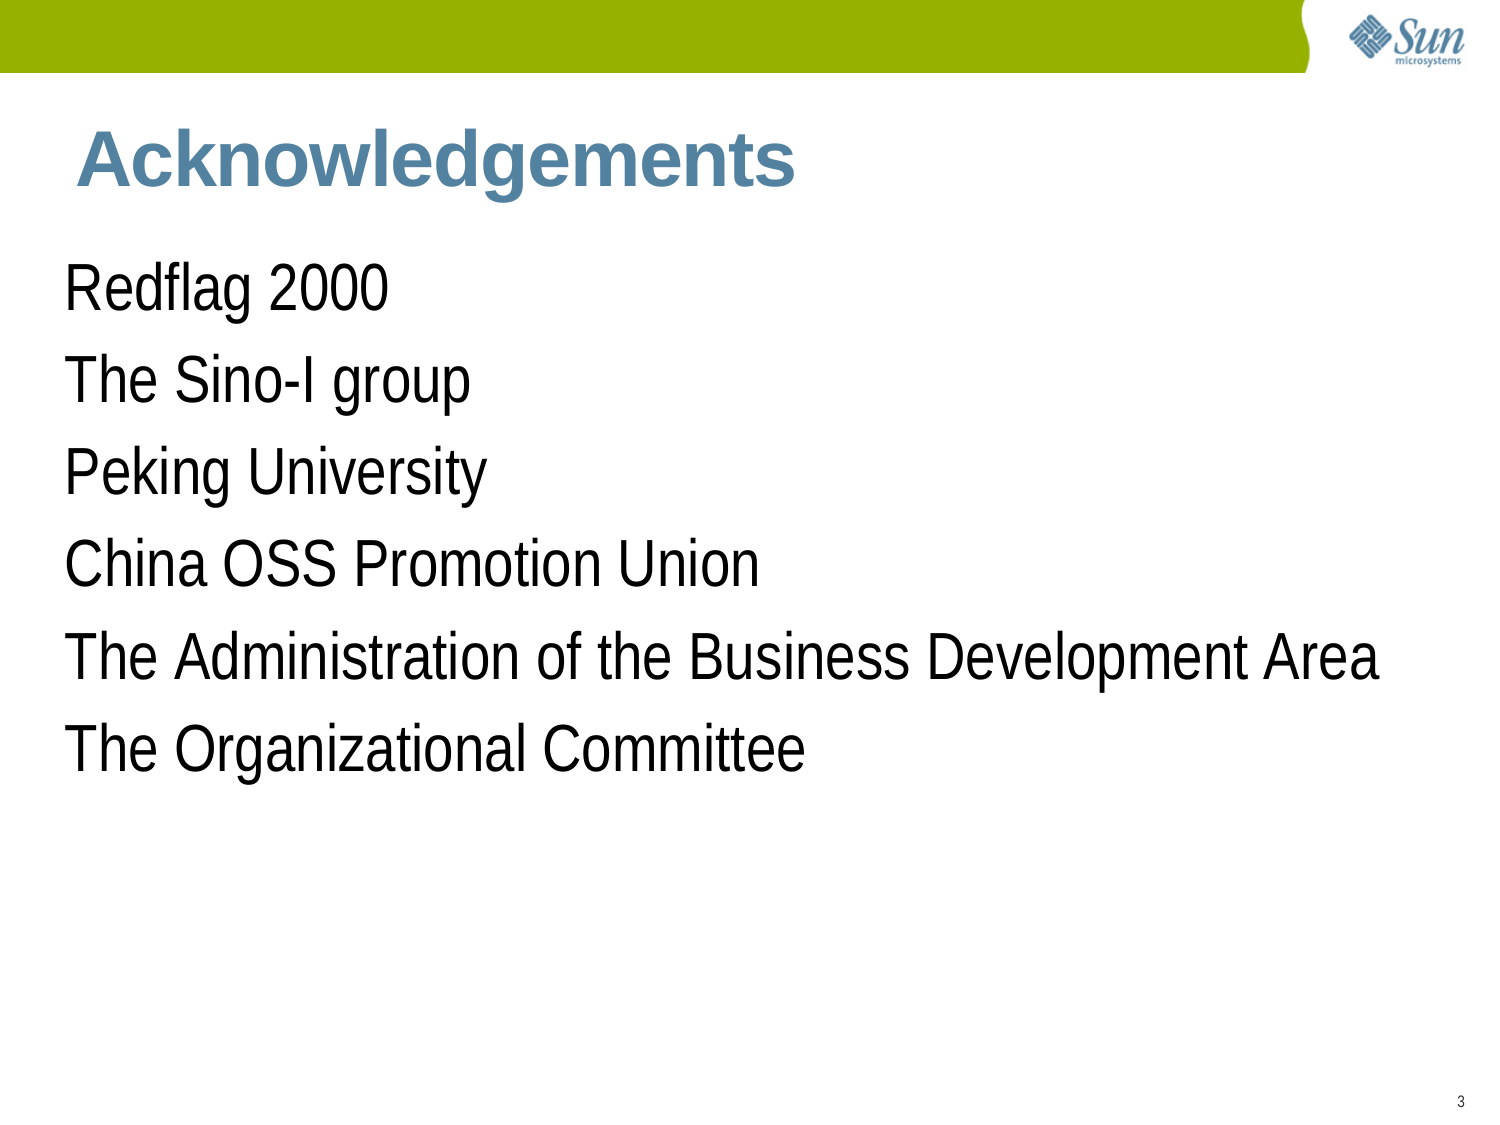

# Acknowledgements
Redflag 2000
The Sino-I group
Peking University
China OSS Promotion Union
The Administration of the Business Development Area
The Organizational Committee